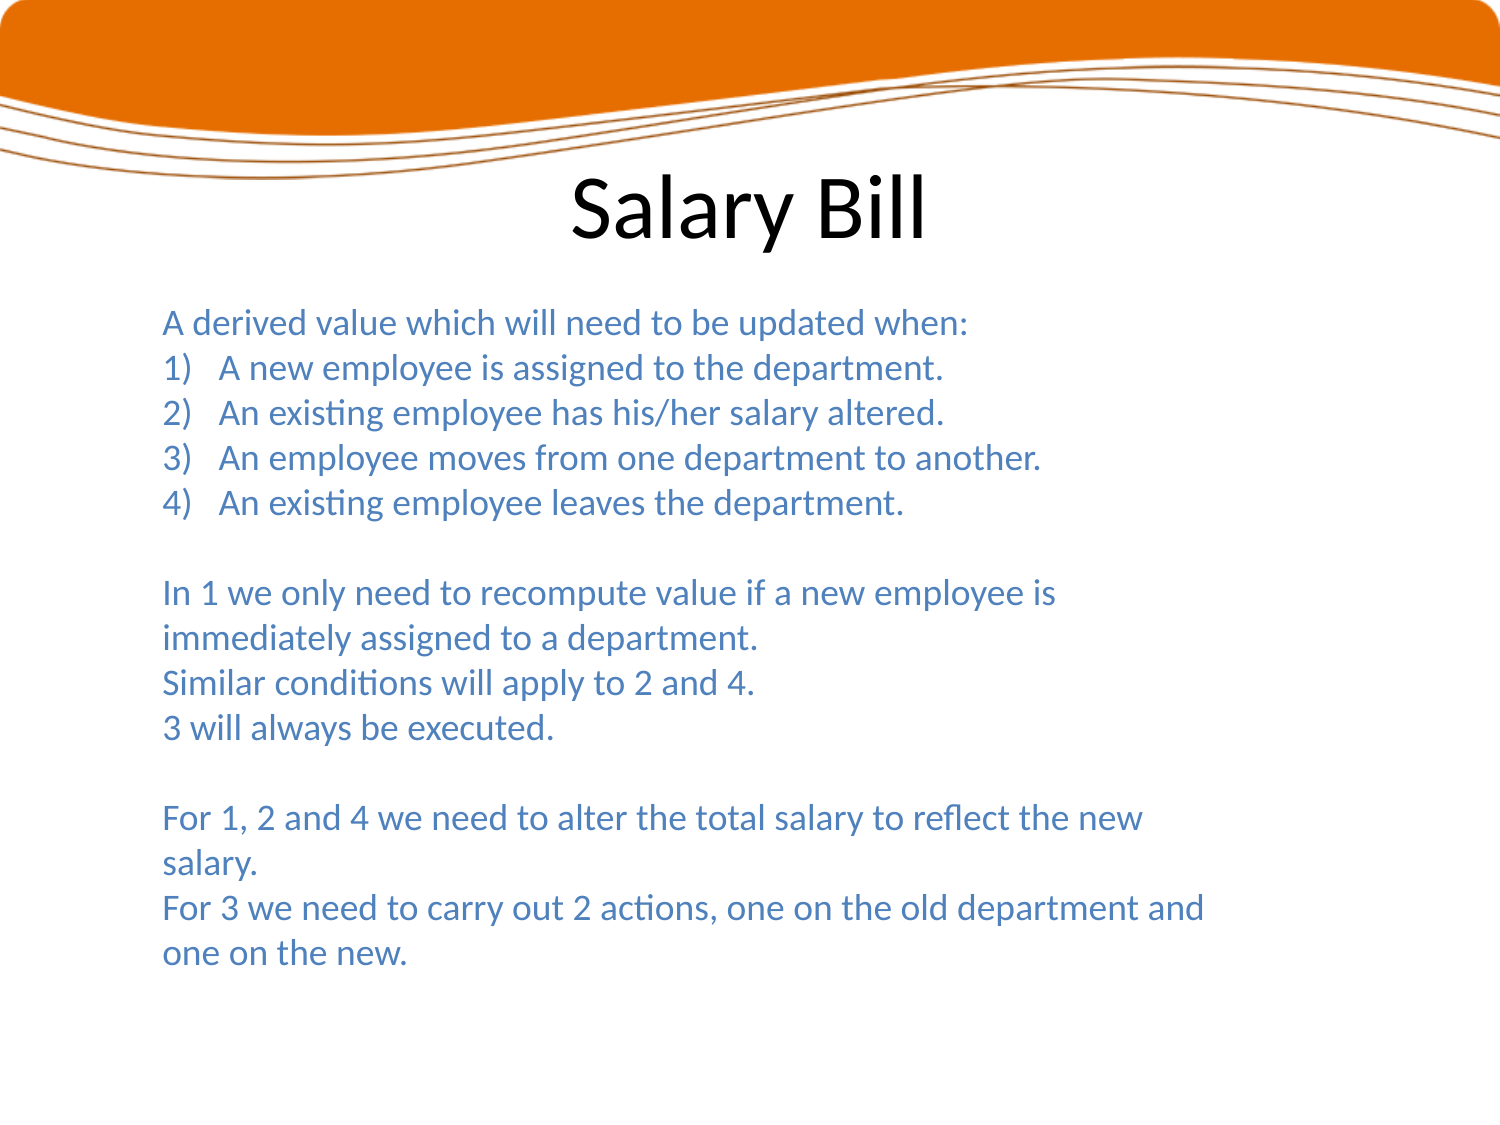

# Salary Bill
A derived value which will need to be updated when:
A new employee is assigned to the department.
An existing employee has his/her salary altered.
An employee moves from one department to another.
An existing employee leaves the department.
In 1 we only need to recompute value if a new employee is immediately assigned to a department.
Similar conditions will apply to 2 and 4.
3 will always be executed.
For 1, 2 and 4 we need to alter the total salary to reflect the new salary.
For 3 we need to carry out 2 actions, one on the old department and one on the new.